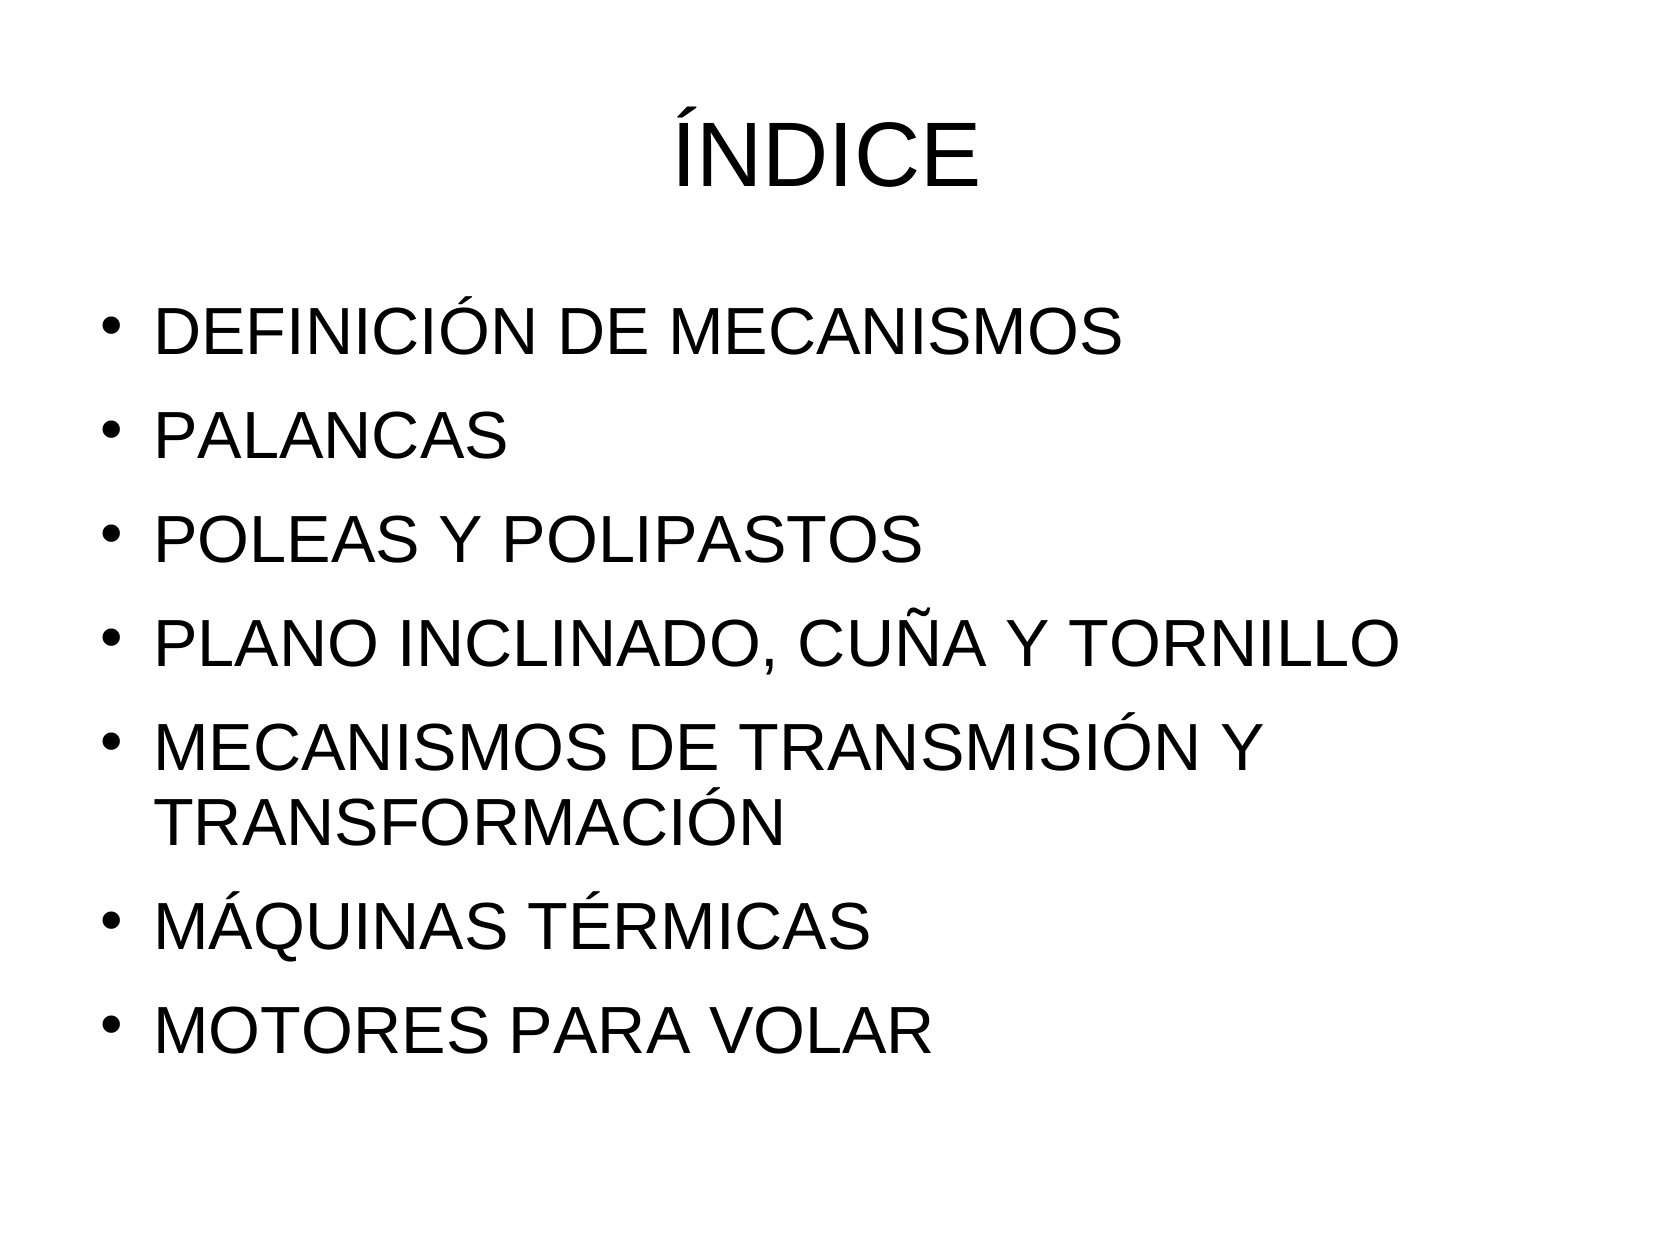

# ÍNDICE
DEFINICIÓN DE MECANISMOS
PALANCAS
POLEAS Y POLIPASTOS
PLANO INCLINADO, CUÑA Y TORNILLO
MECANISMOS DE TRANSMISIÓN Y TRANSFORMACIÓN
MÁQUINAS TÉRMICAS
MOTORES PARA VOLAR